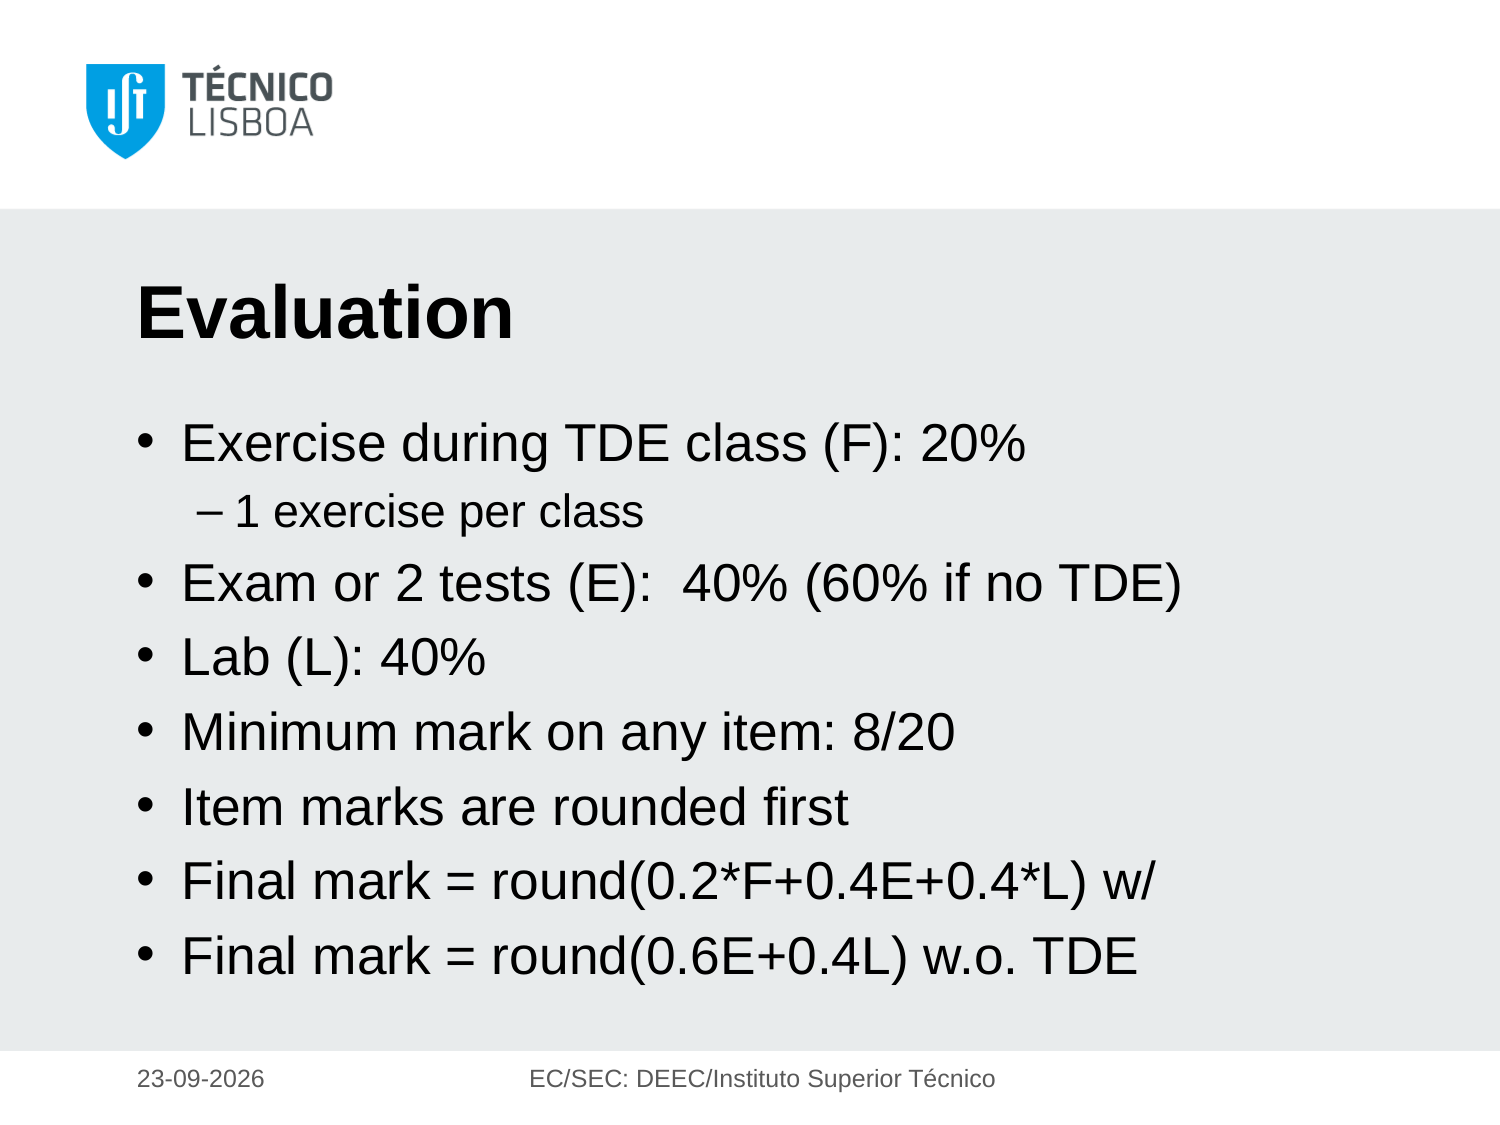

# Evaluation
Exercise during TDE class (F): 20%
1 exercise per class
Exam or 2 tests (E): 40% (60% if no TDE)
Lab (L): 40%
Minimum mark on any item: 8/20
Item marks are rounded first
Final mark = round(0.2*F+0.4E+0.4*L) w/
Final mark = round(0.6E+0.4L) w.o. TDE
EC/SEC: DEEC/Instituto Superior Técnico